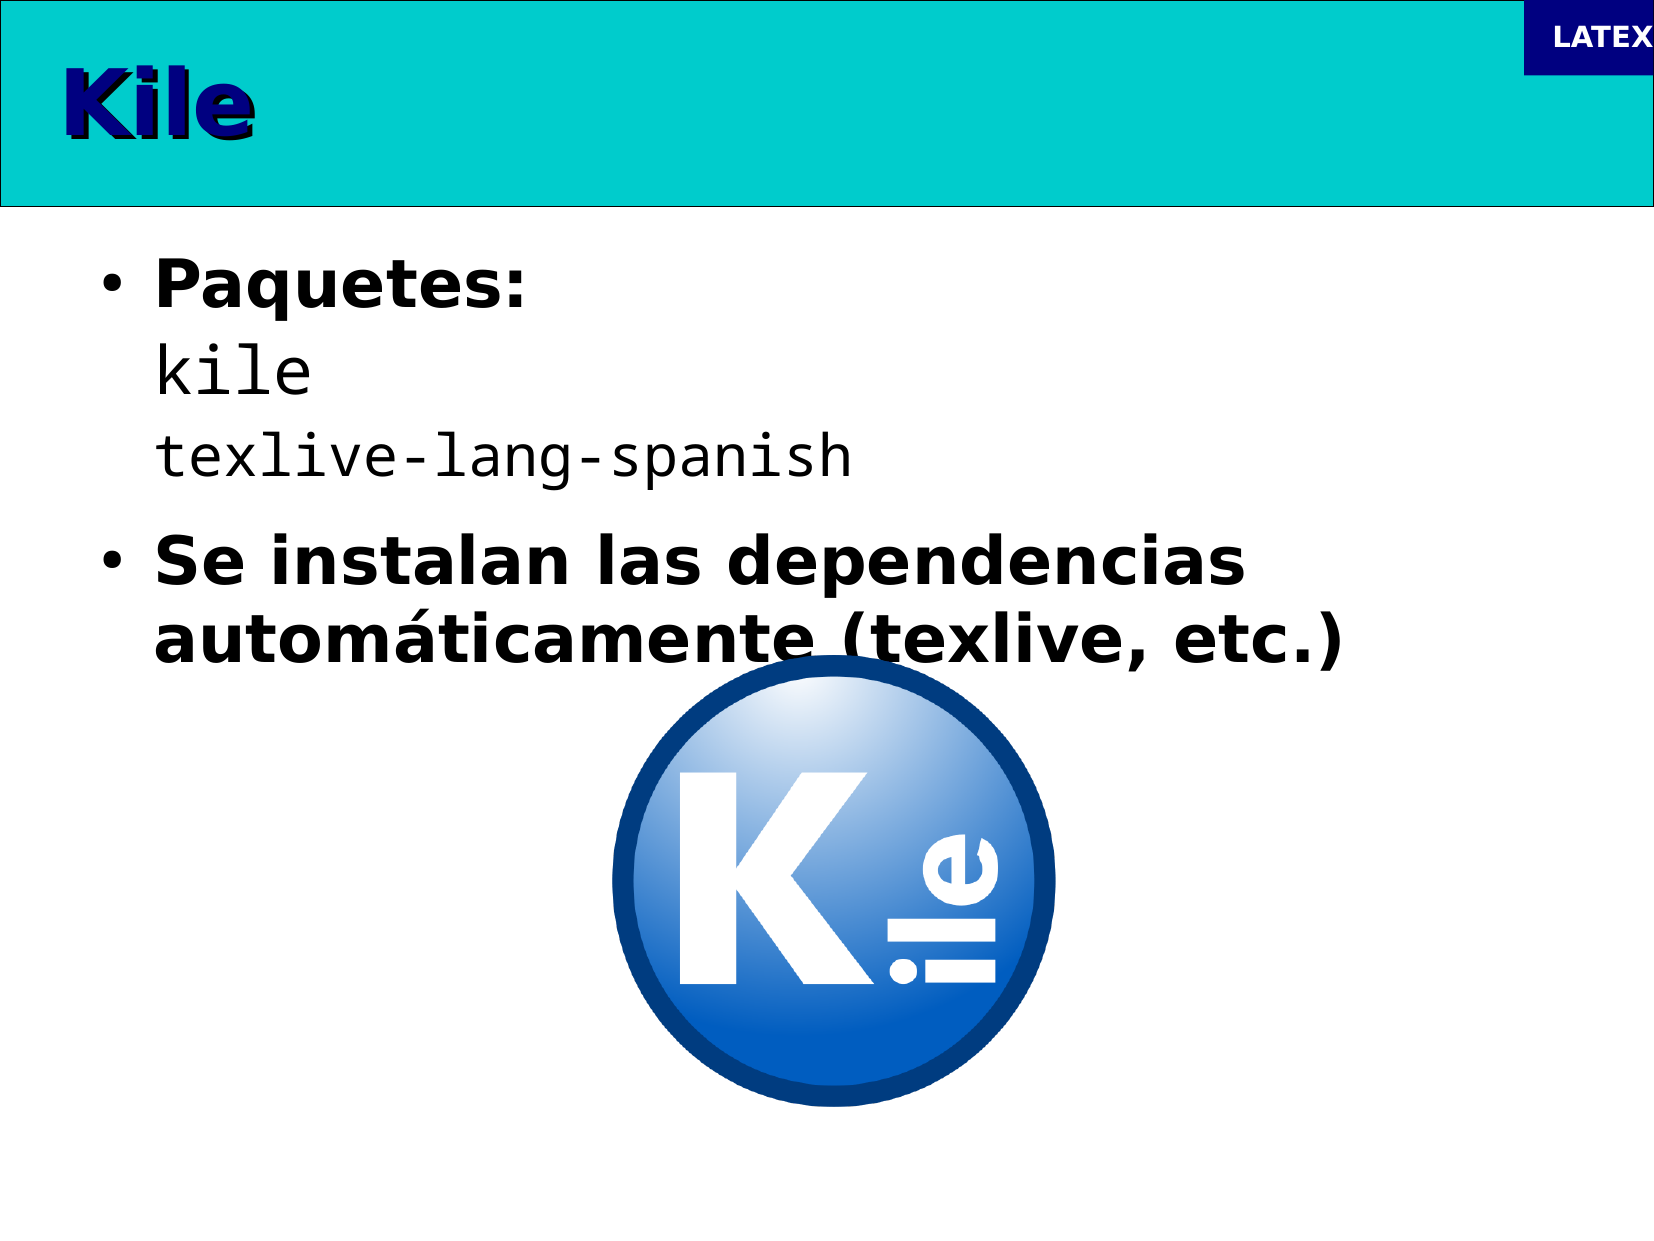

LATEX
# Kile
Paquetes:
kile
texlive-lang-spanish
Se instalan las dependencias automáticamente (texlive, etc.)